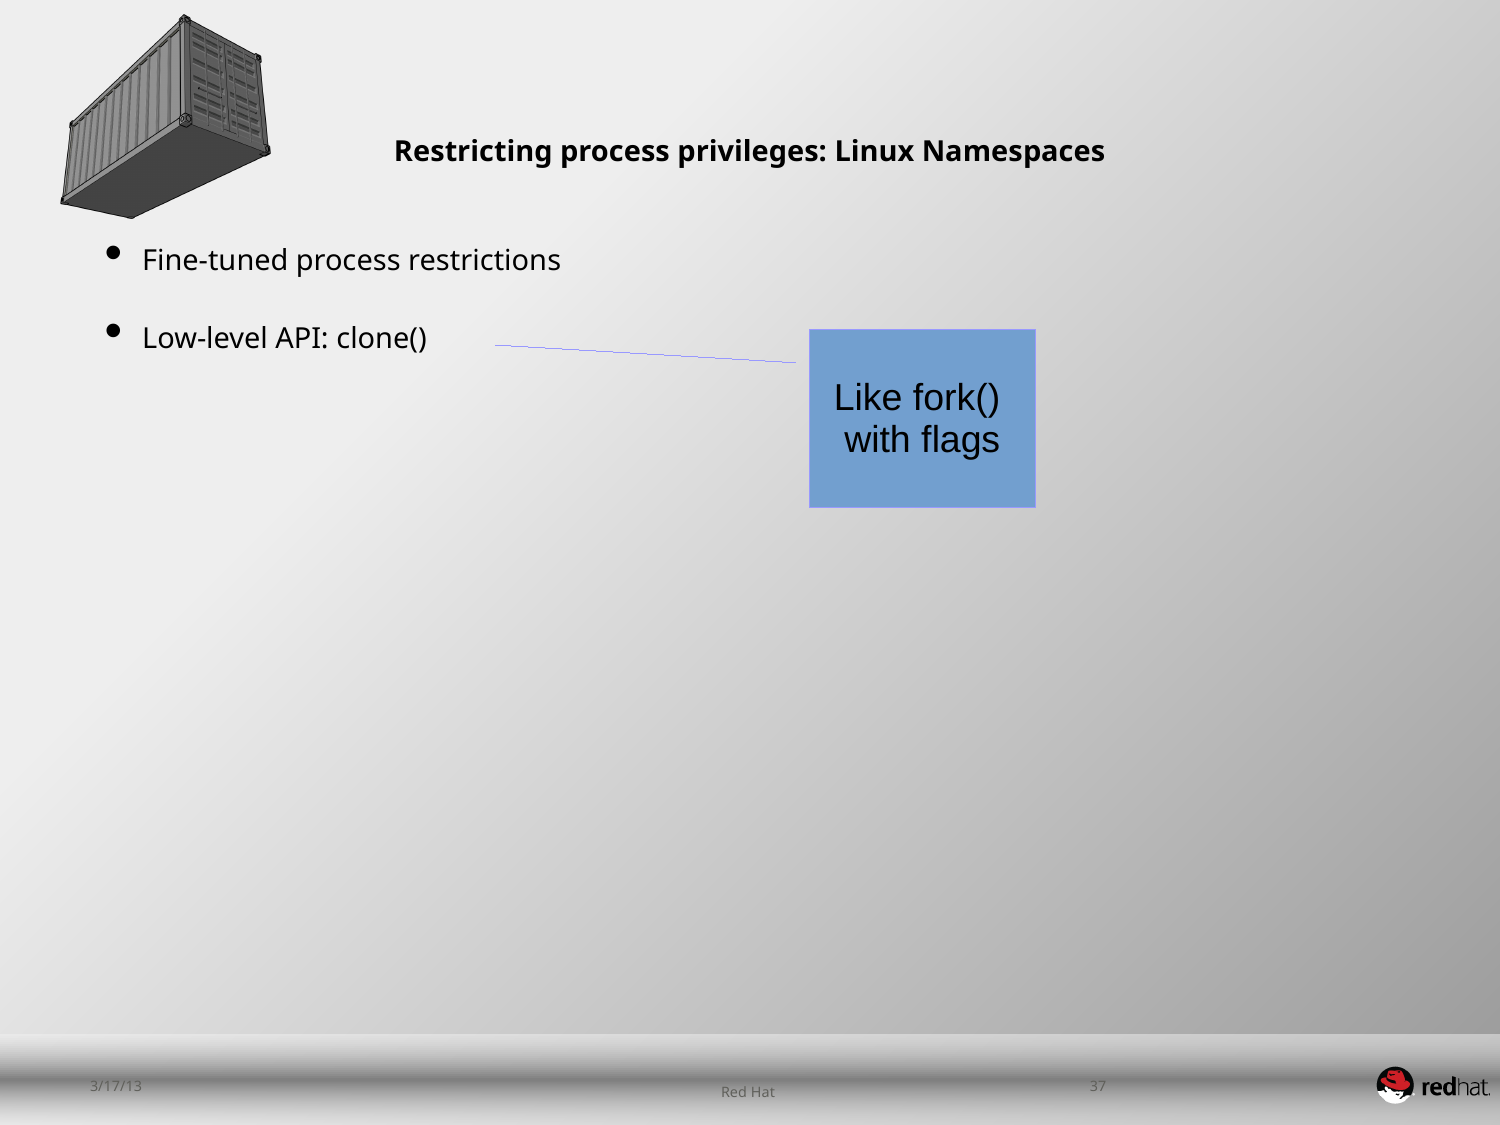

# Restricting process privileges: Linux Namespaces
Fine-tuned process restrictions
Low-level API: clone()
Like fork()
with flags
3/17/13
Red Hat